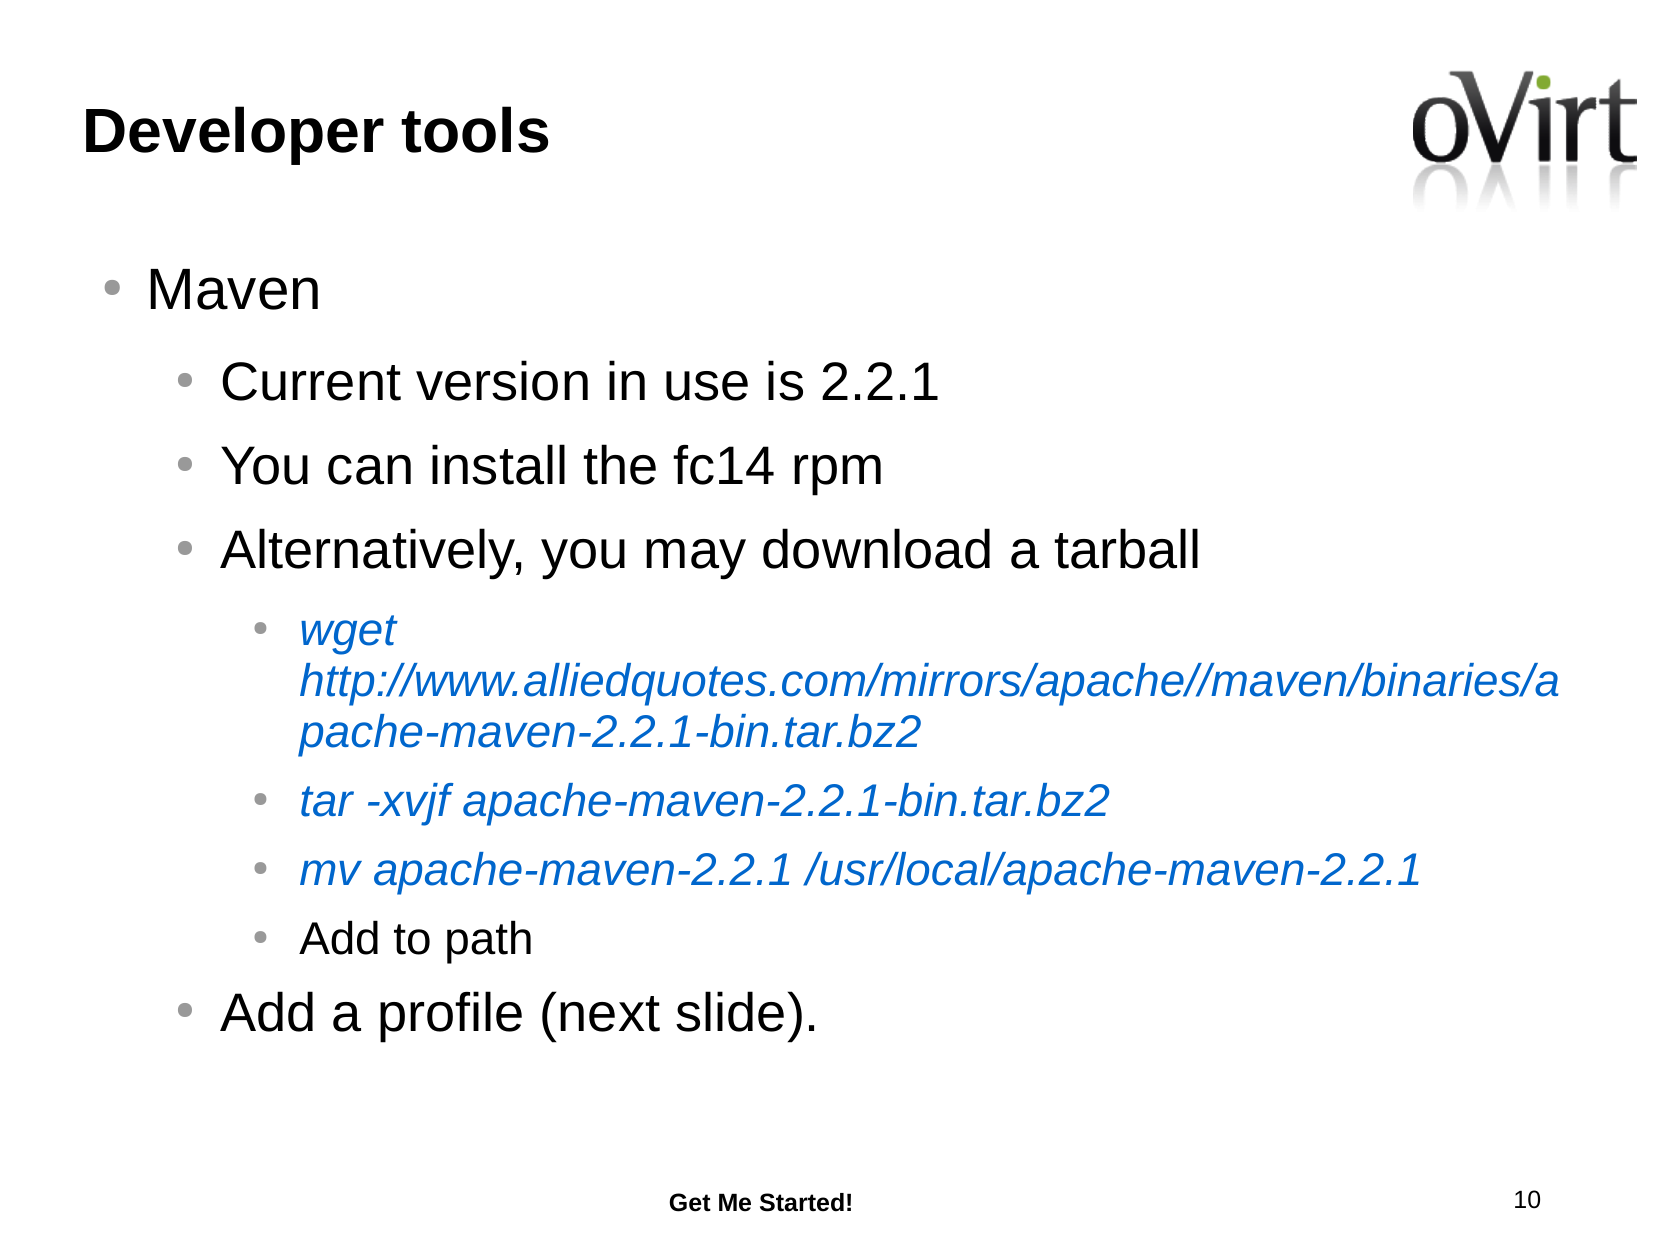

# Developer tools
Maven
Current version in use is 2.2.1
You can install the fc14 rpm
Alternatively, you may download a tarball
wget http://www.alliedquotes.com/mirrors/apache//maven/binaries/apache-maven-2.2.1-bin.tar.bz2
tar -xvjf apache-maven-2.2.1-bin.tar.bz2
mv apache-maven-2.2.1 /usr/local/apache-maven-2.2.1
Add to path
Add a profile (next slide).